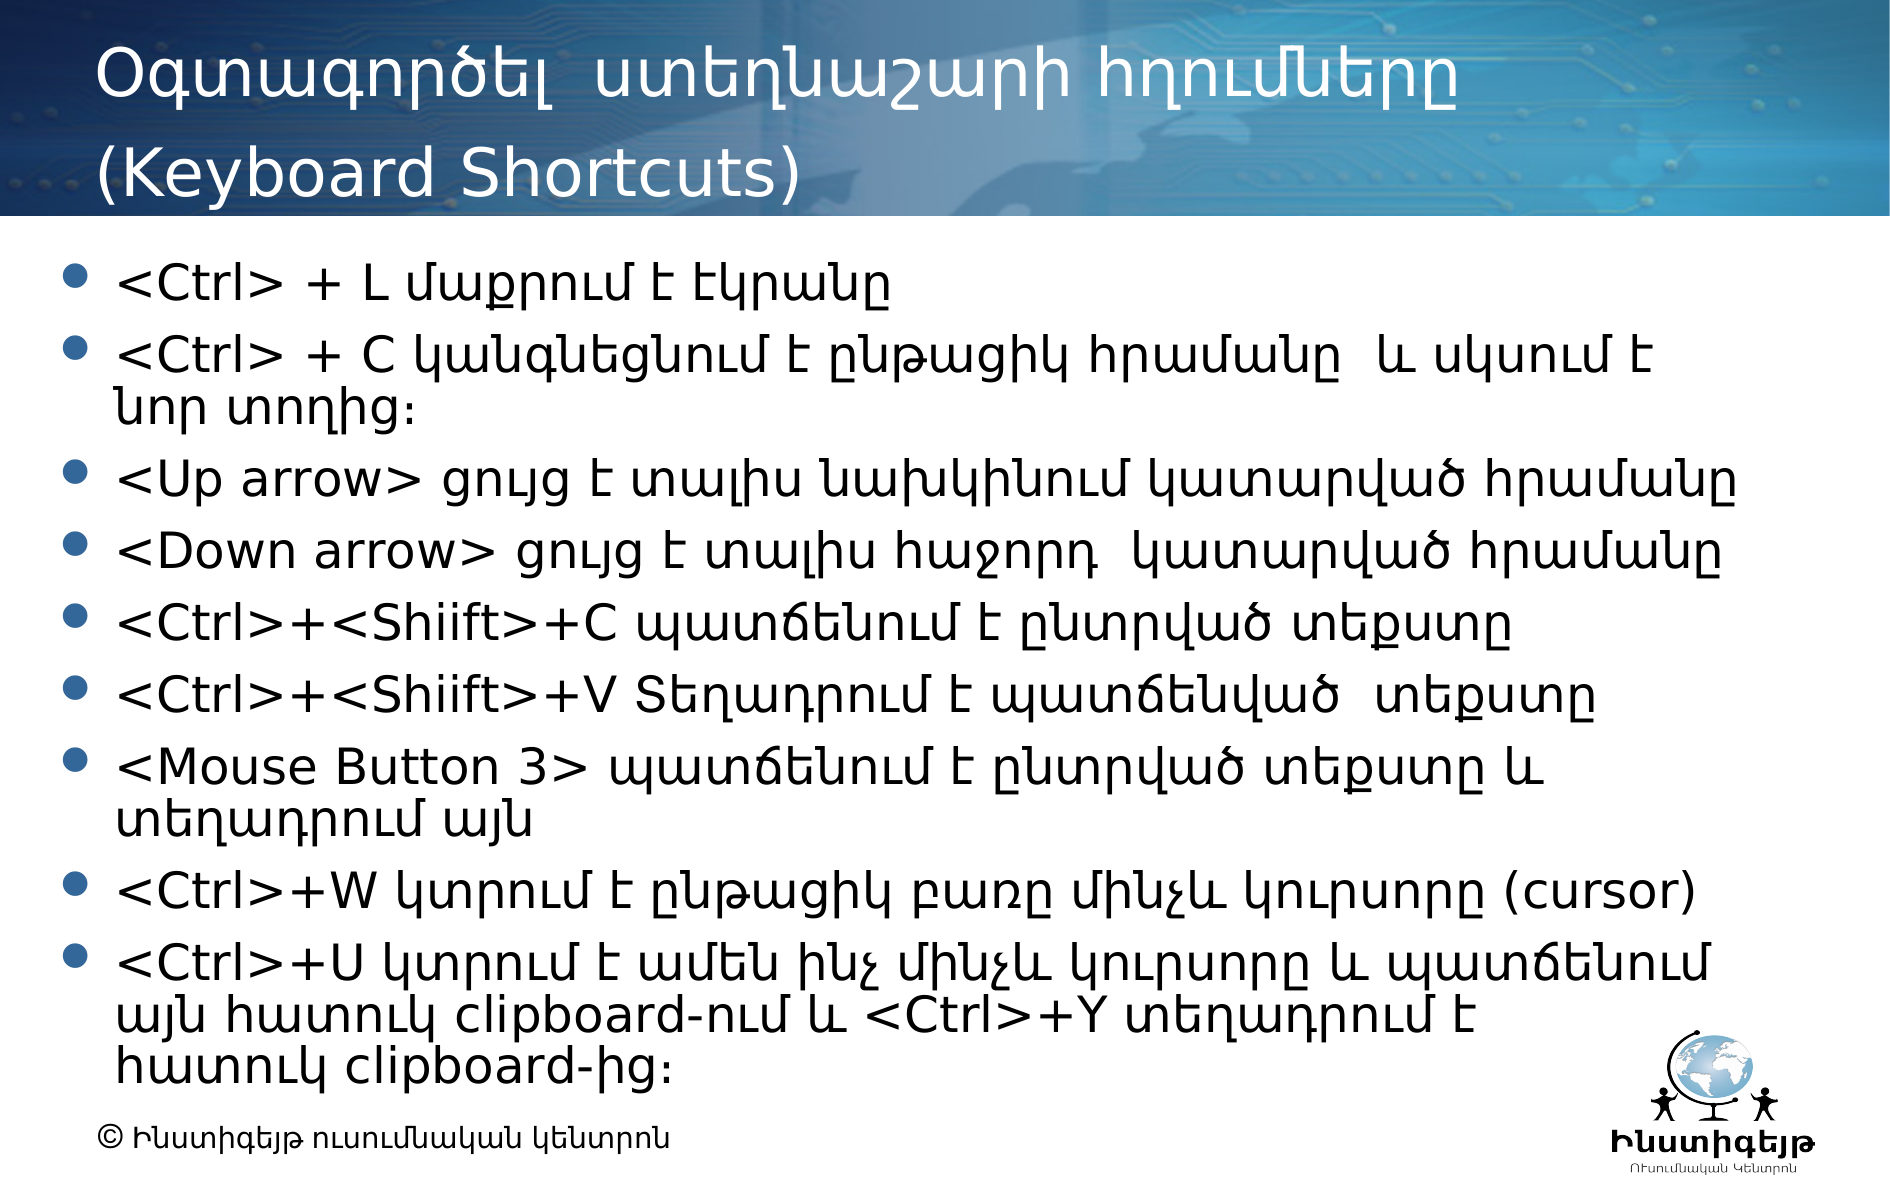

# Օգտագործել ստեղնաշարի հղումները (Keyboard Shortcuts)
<Ctrl> + L մաքրում է էկրանը
<Ctrl> + C կանգնեցնում է ընթացիկ հրամանը և սկսում է նոր տողից։
<Up arrow> ցույց է տալիս նախկինում կատարված հրամանը
<Down arrow> ցույց է տալիս հաջորդ կատարված հրամանը
<Ctrl>+<Shiift>+C պատճենում է ընտրված տեքստը
<Ctrl>+<Shiift>+V Տեղադրում է պատճենված տեքստը
<Mouse Button 3> պատճենում է ընտրված տեքստը և տեղադրում այն
<Ctrl>+W կտրում է ընթացիկ բառը մինչև կուրսորը (cursor)
<Ctrl>+U կտրում է ամեն ինչ մինչև կուրսորը և պատճենում այն հատուկ clipboard-ում և <Ctrl>+Y տեղադրում է
հատուկ clipboard-ից։